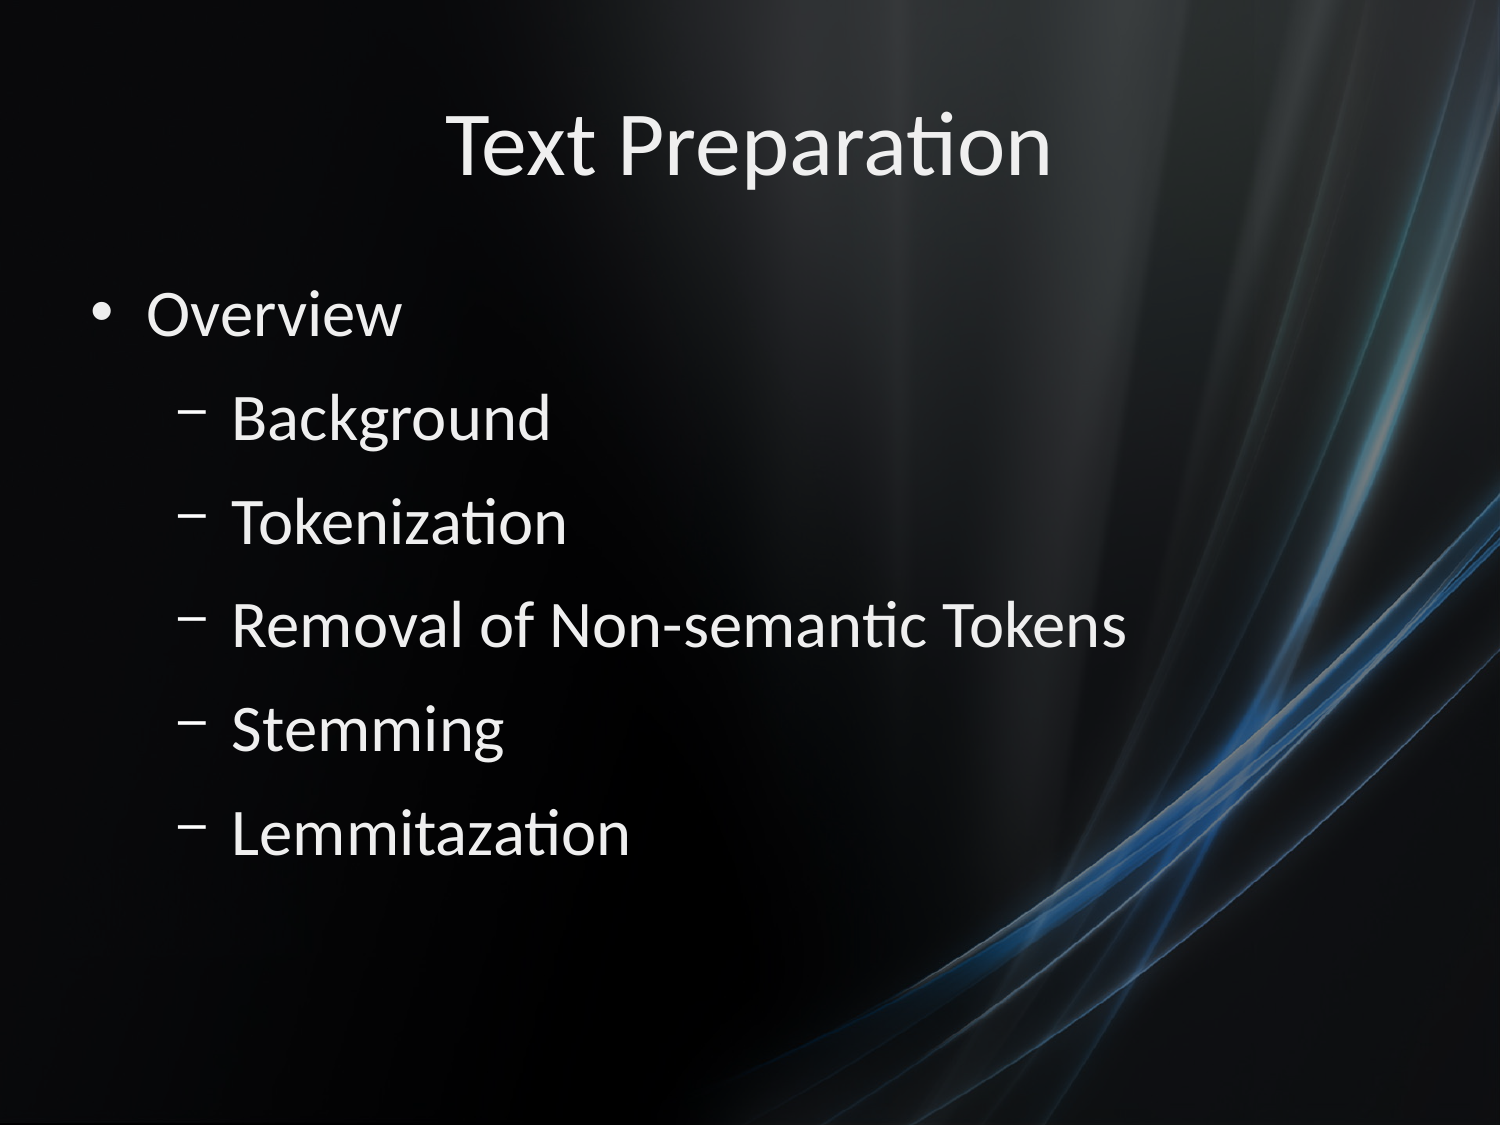

# Text Preparation
Overview
Background
Tokenization
Removal of Non-semantic Tokens
Stemming
Lemmitazation